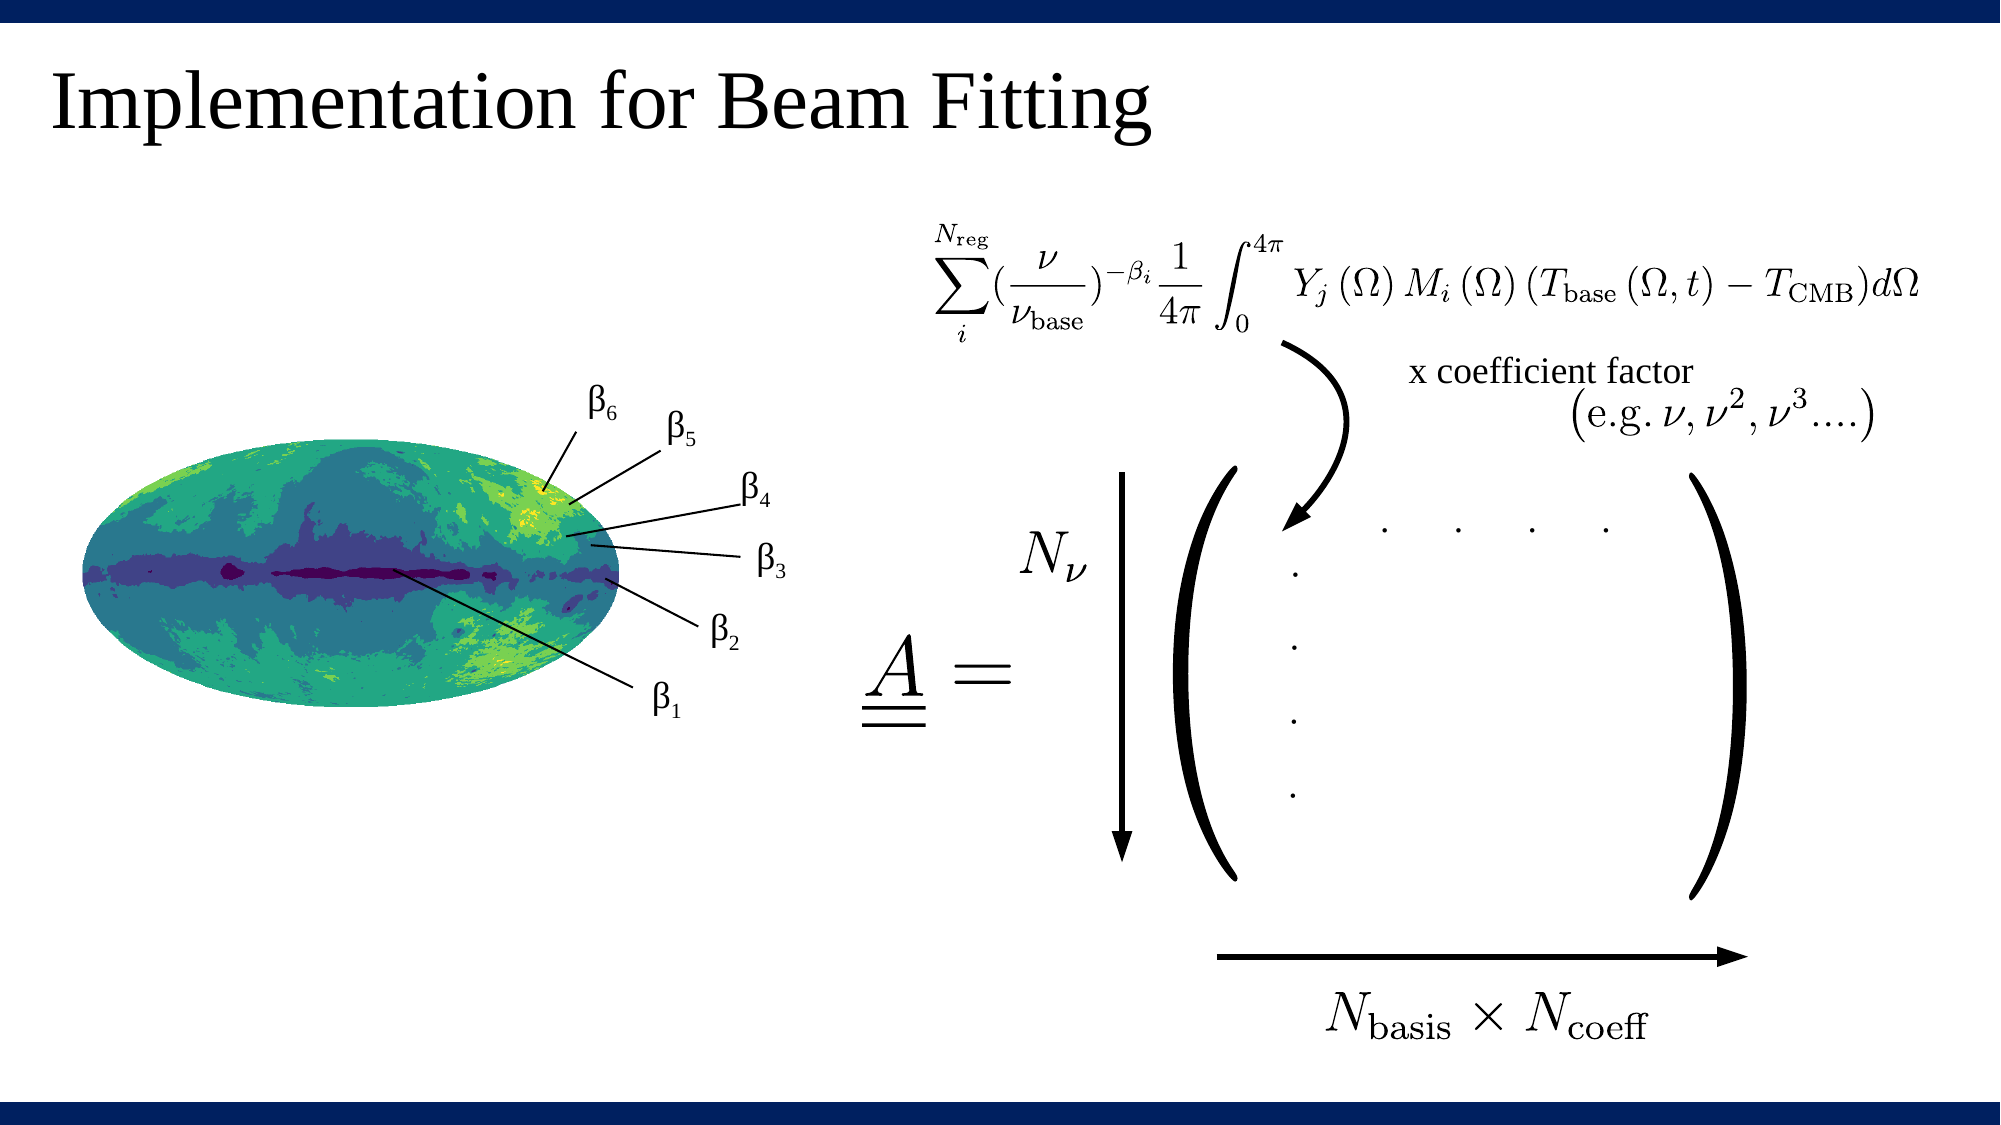

Implementation for Beam Fitting
x coefficient factor
β6
β5
β4
β3
β2
β1
.	.	.	.
.	.	.	.